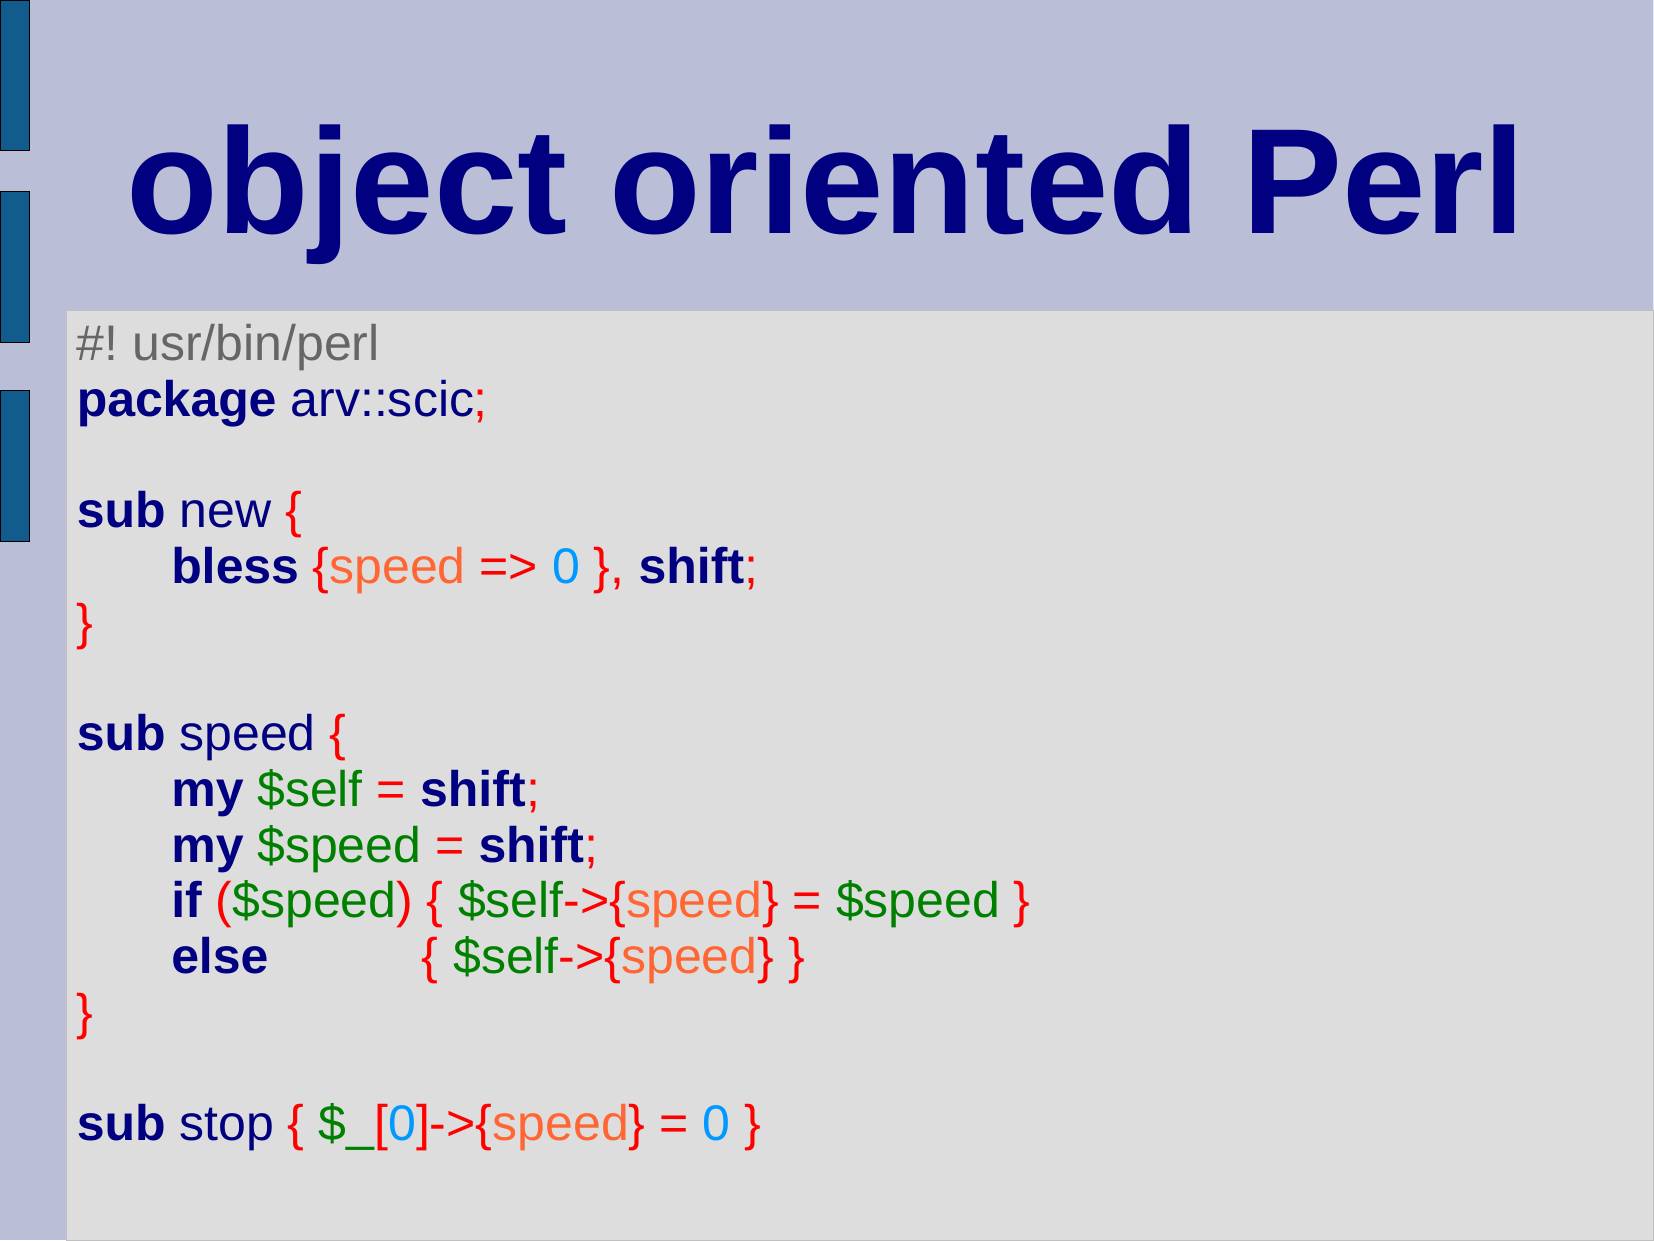

# object oriented Perl
#! usr/bin/perl
package arv::scic;
sub new {
bless {speed => 0 }, shift;
}
sub speed {
my $self = shift;
my $speed = shift;
if ($speed) { $self->{speed} = $speed }
else { $self->{speed} }
}
sub stop { $_[0]->{speed} = 0 }